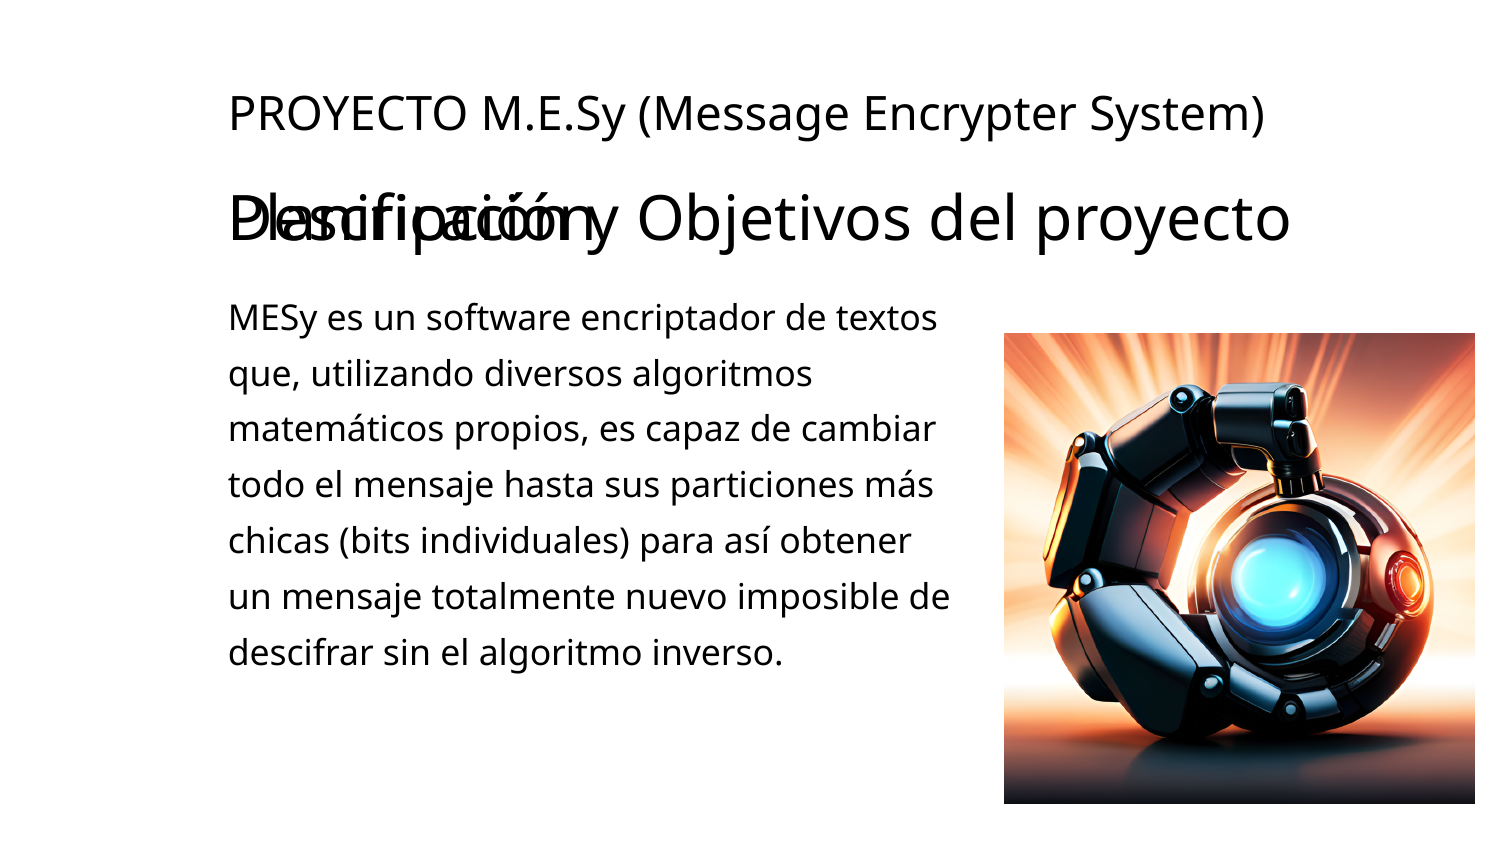

# PROYECTO M.E.Sy (Message Encrypter System)
Descripción y Objetivos del proyecto
Planificación
MESy es un software encriptador de textos que, utilizando diversos algoritmos matemáticos propios, es capaz de cambiar todo el mensaje hasta sus particiones más chicas (bits individuales) para así obtener un mensaje totalmente nuevo imposible de descifrar sin el algoritmo inverso.